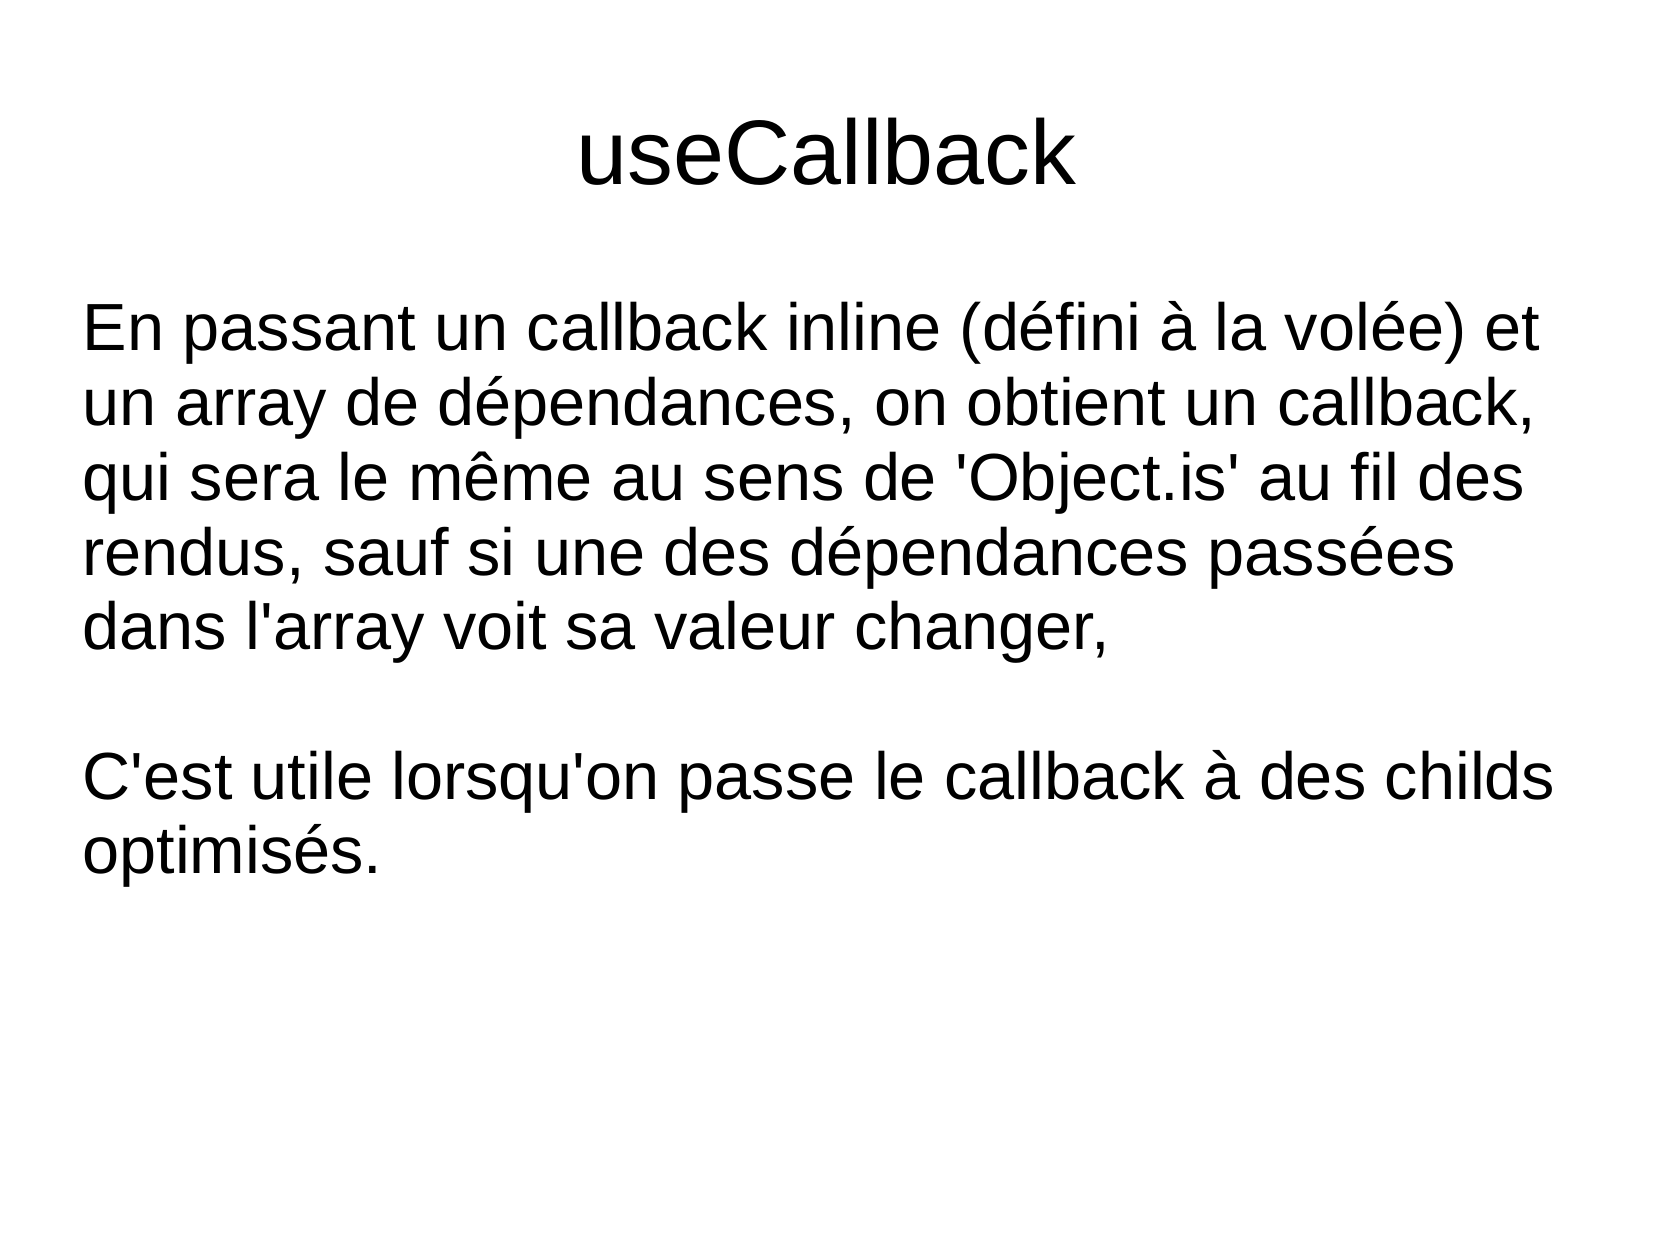

# useCallback
En passant un callback inline (défini à la volée) et un array de dépendances, on obtient un callback, qui sera le même au sens de 'Object.is' au fil des rendus, sauf si une des dépendances passées dans l'array voit sa valeur changer,
C'est utile lorsqu'on passe le callback à des childs optimisés.